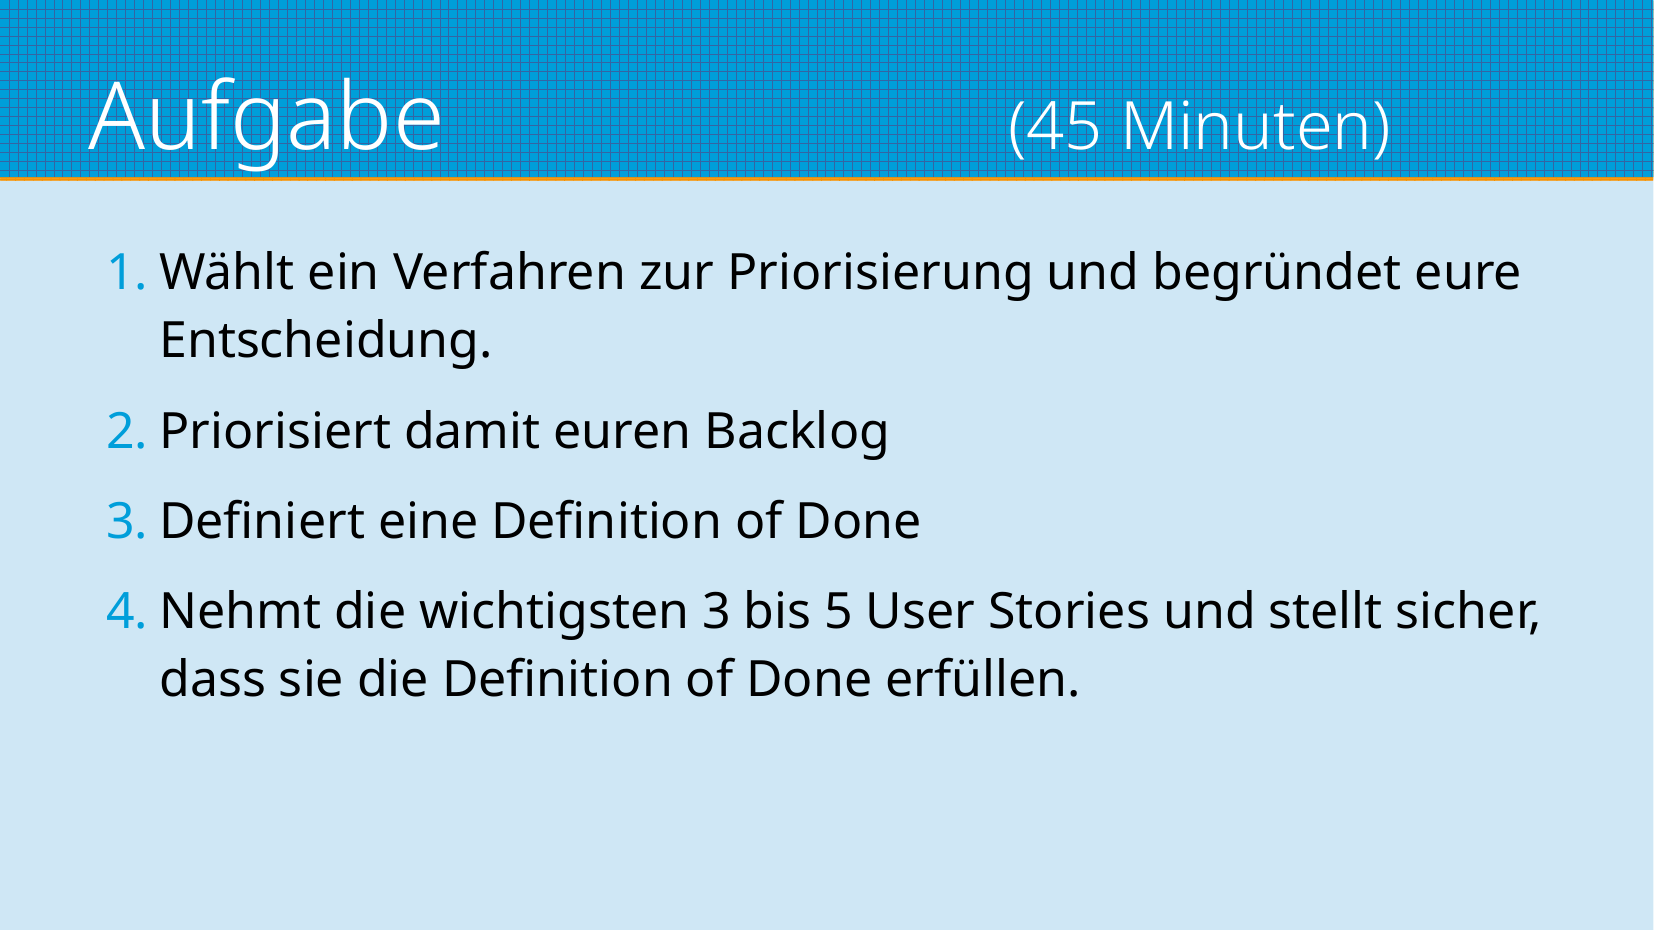

# Aufgabe (45 Minuten)
Wählt ein Verfahren zur Priorisierung und begründet eure Entscheidung.
Priorisiert damit euren Backlog
Definiert eine Definition of Done
Nehmt die wichtigsten 3 bis 5 User Stories und stellt sicher, dass sie die Definition of Done erfüllen.